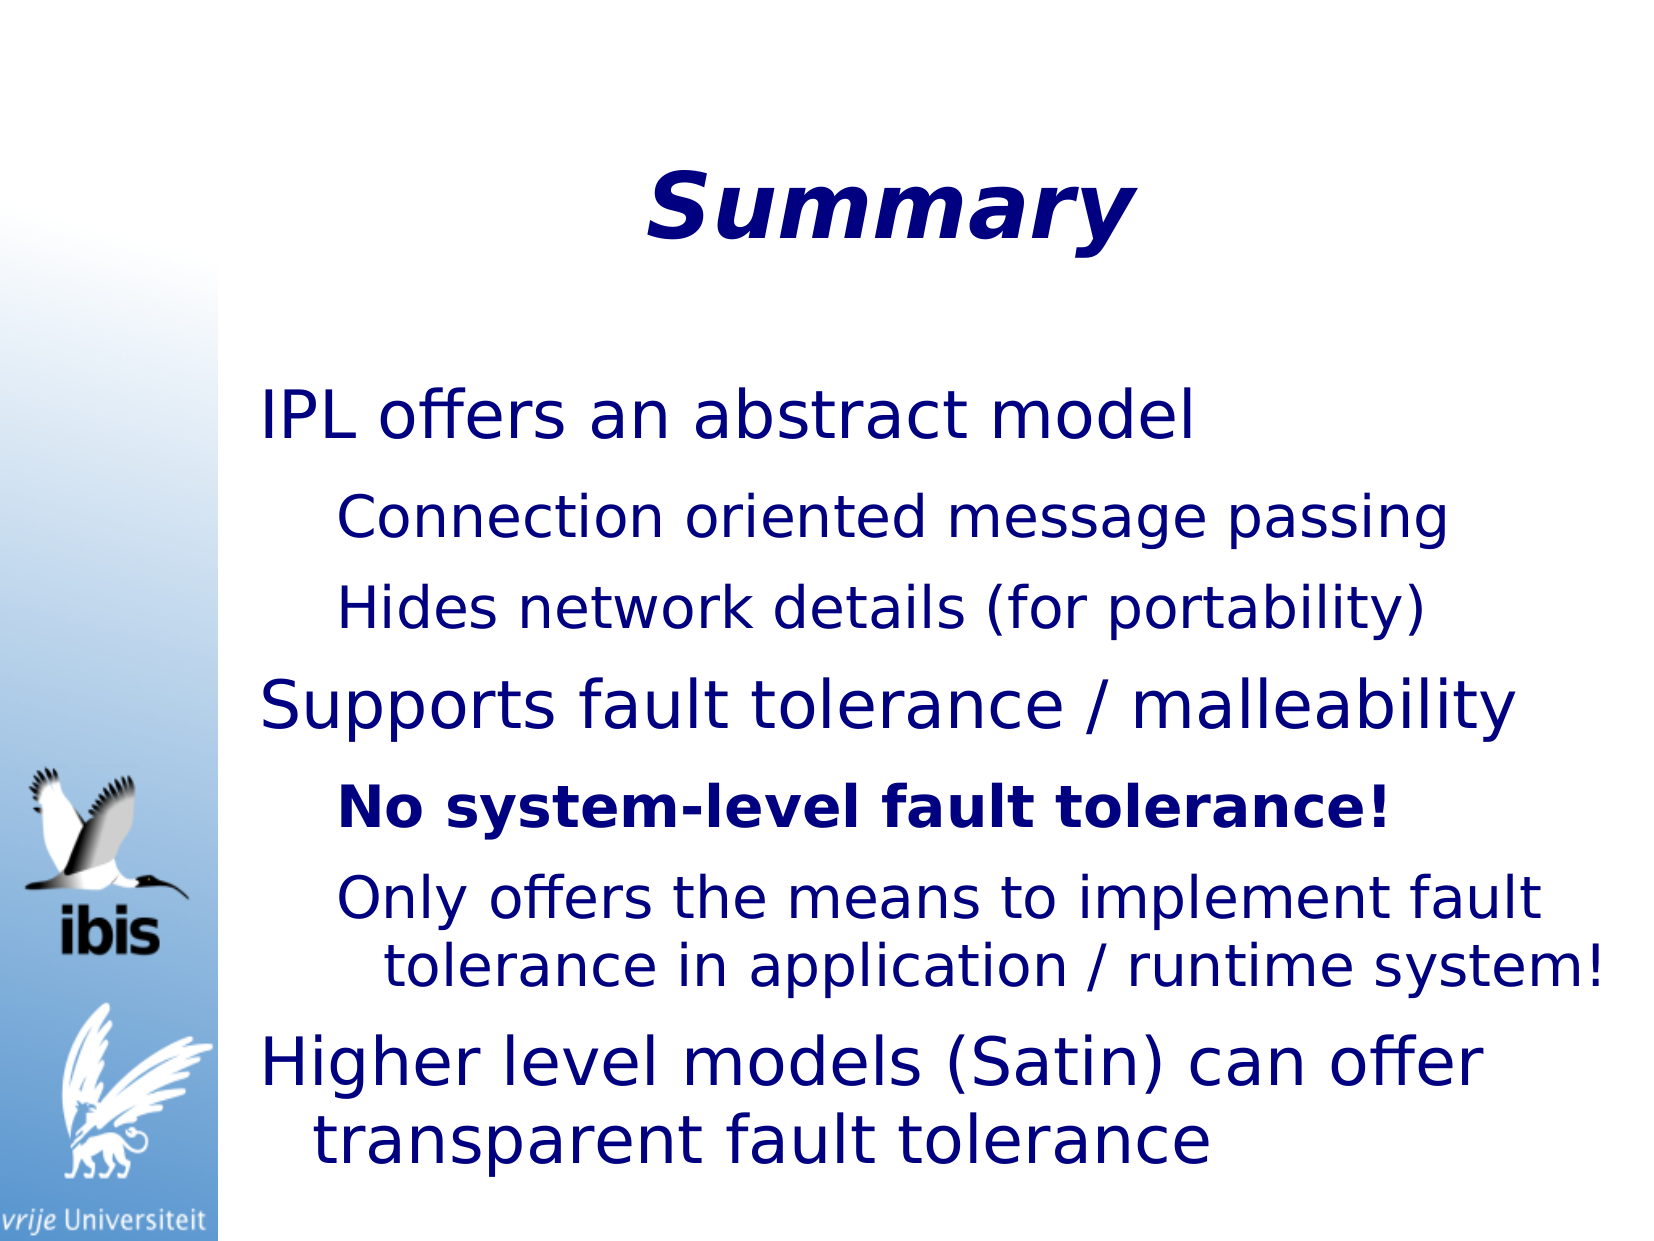

# Summary
IPL offers an abstract model
Connection oriented message passing
Hides network details (for portability)
Supports fault tolerance / malleability
No system-level fault tolerance!
Only offers the means to implement fault tolerance in application / runtime system!
Higher level models (Satin) can offer transparent fault tolerance